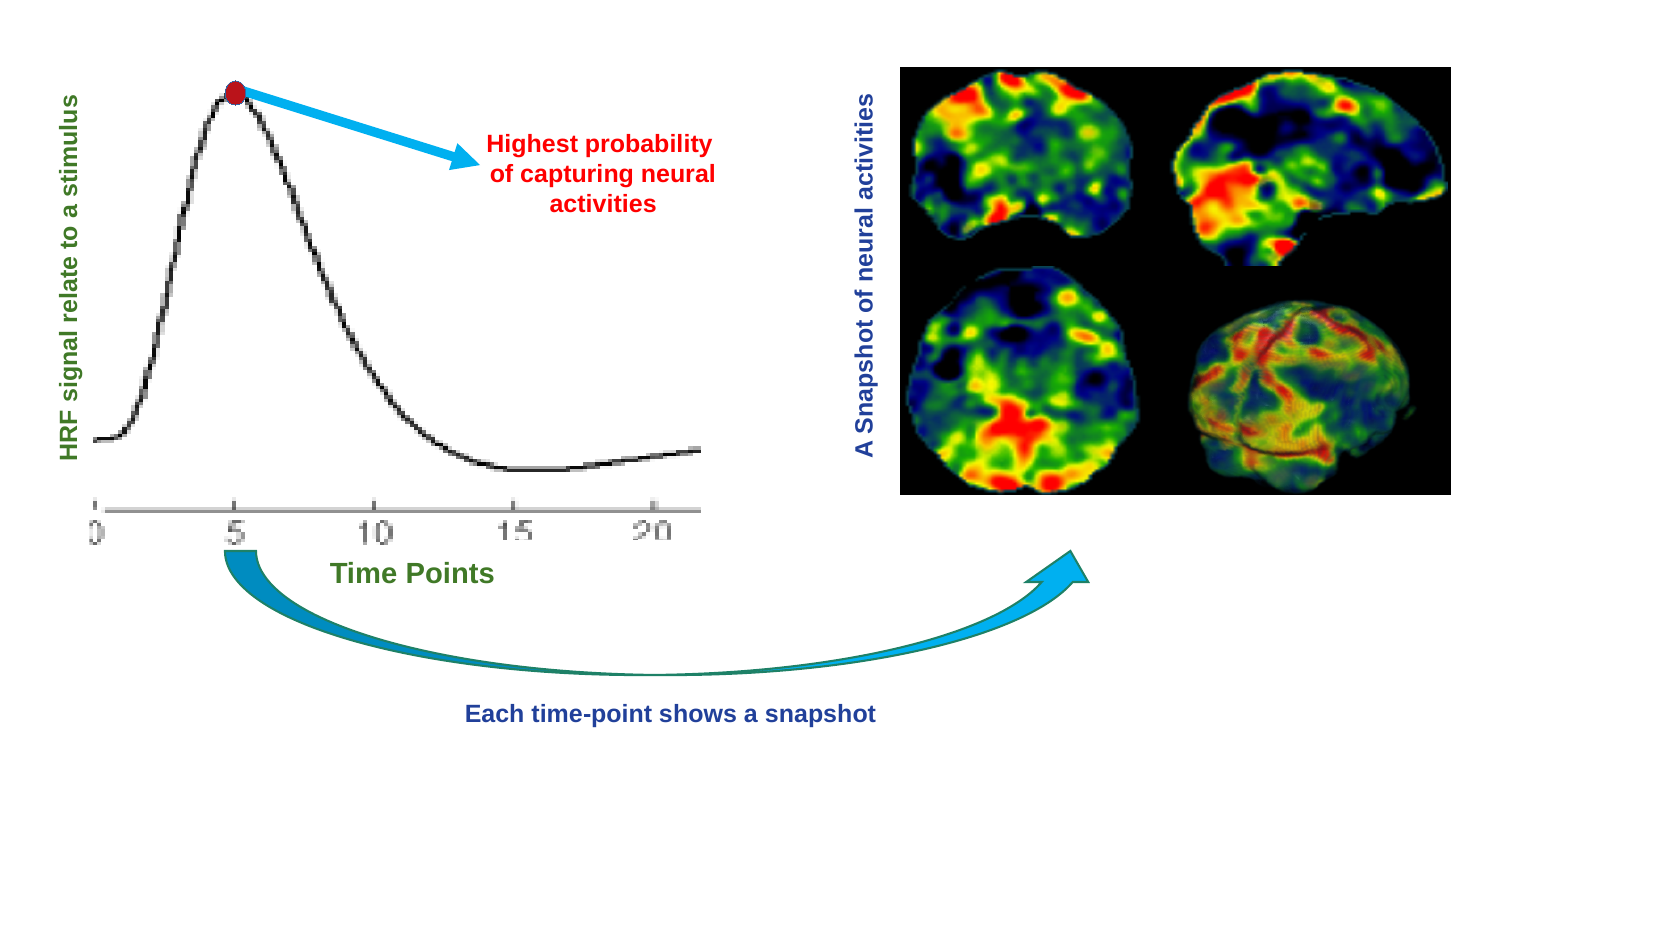

Highest probability
of capturing neural
activities
A Snapshot of neural activities
HRF signal relate to a stimulus
Time Points
Each time-point shows a snapshot